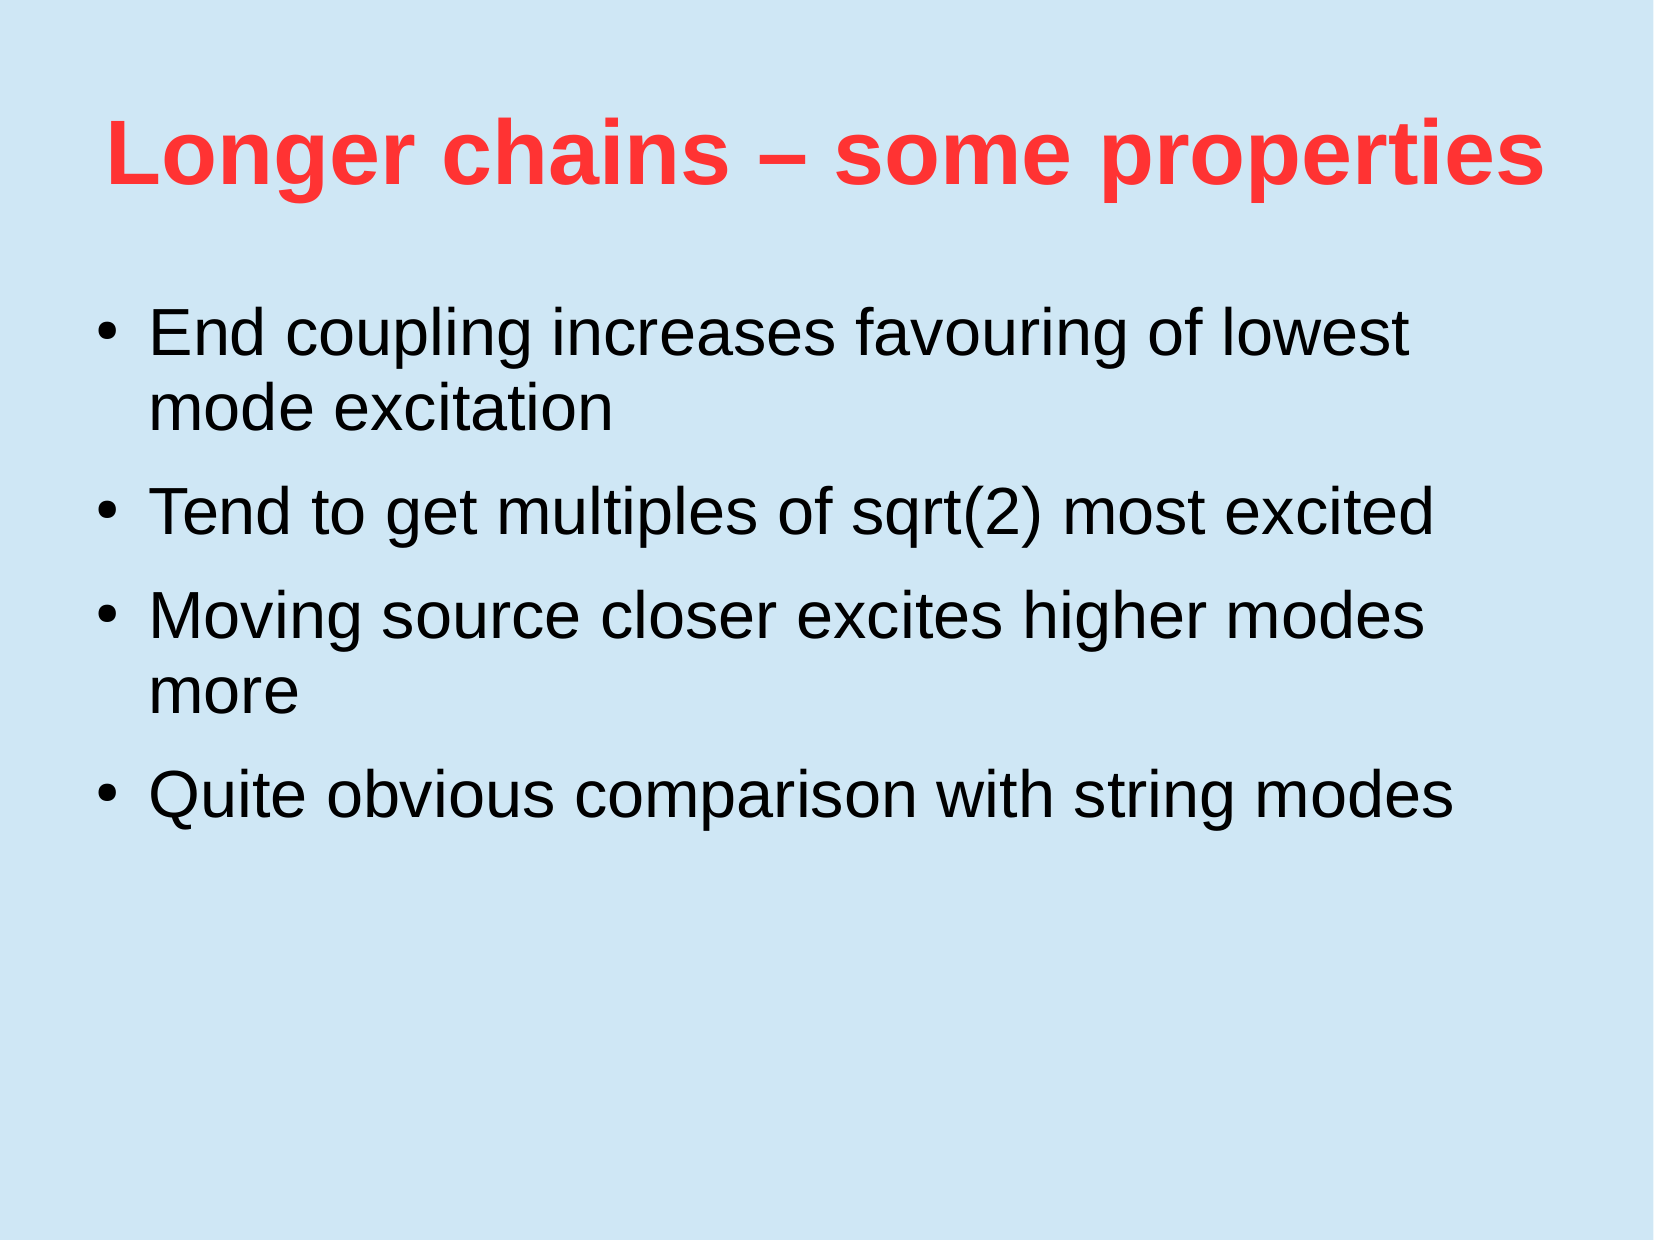

# Longer chains – some properties
End coupling increases favouring of lowest mode excitation
Tend to get multiples of sqrt(2) most excited
Moving source closer excites higher modes more
Quite obvious comparison with string modes